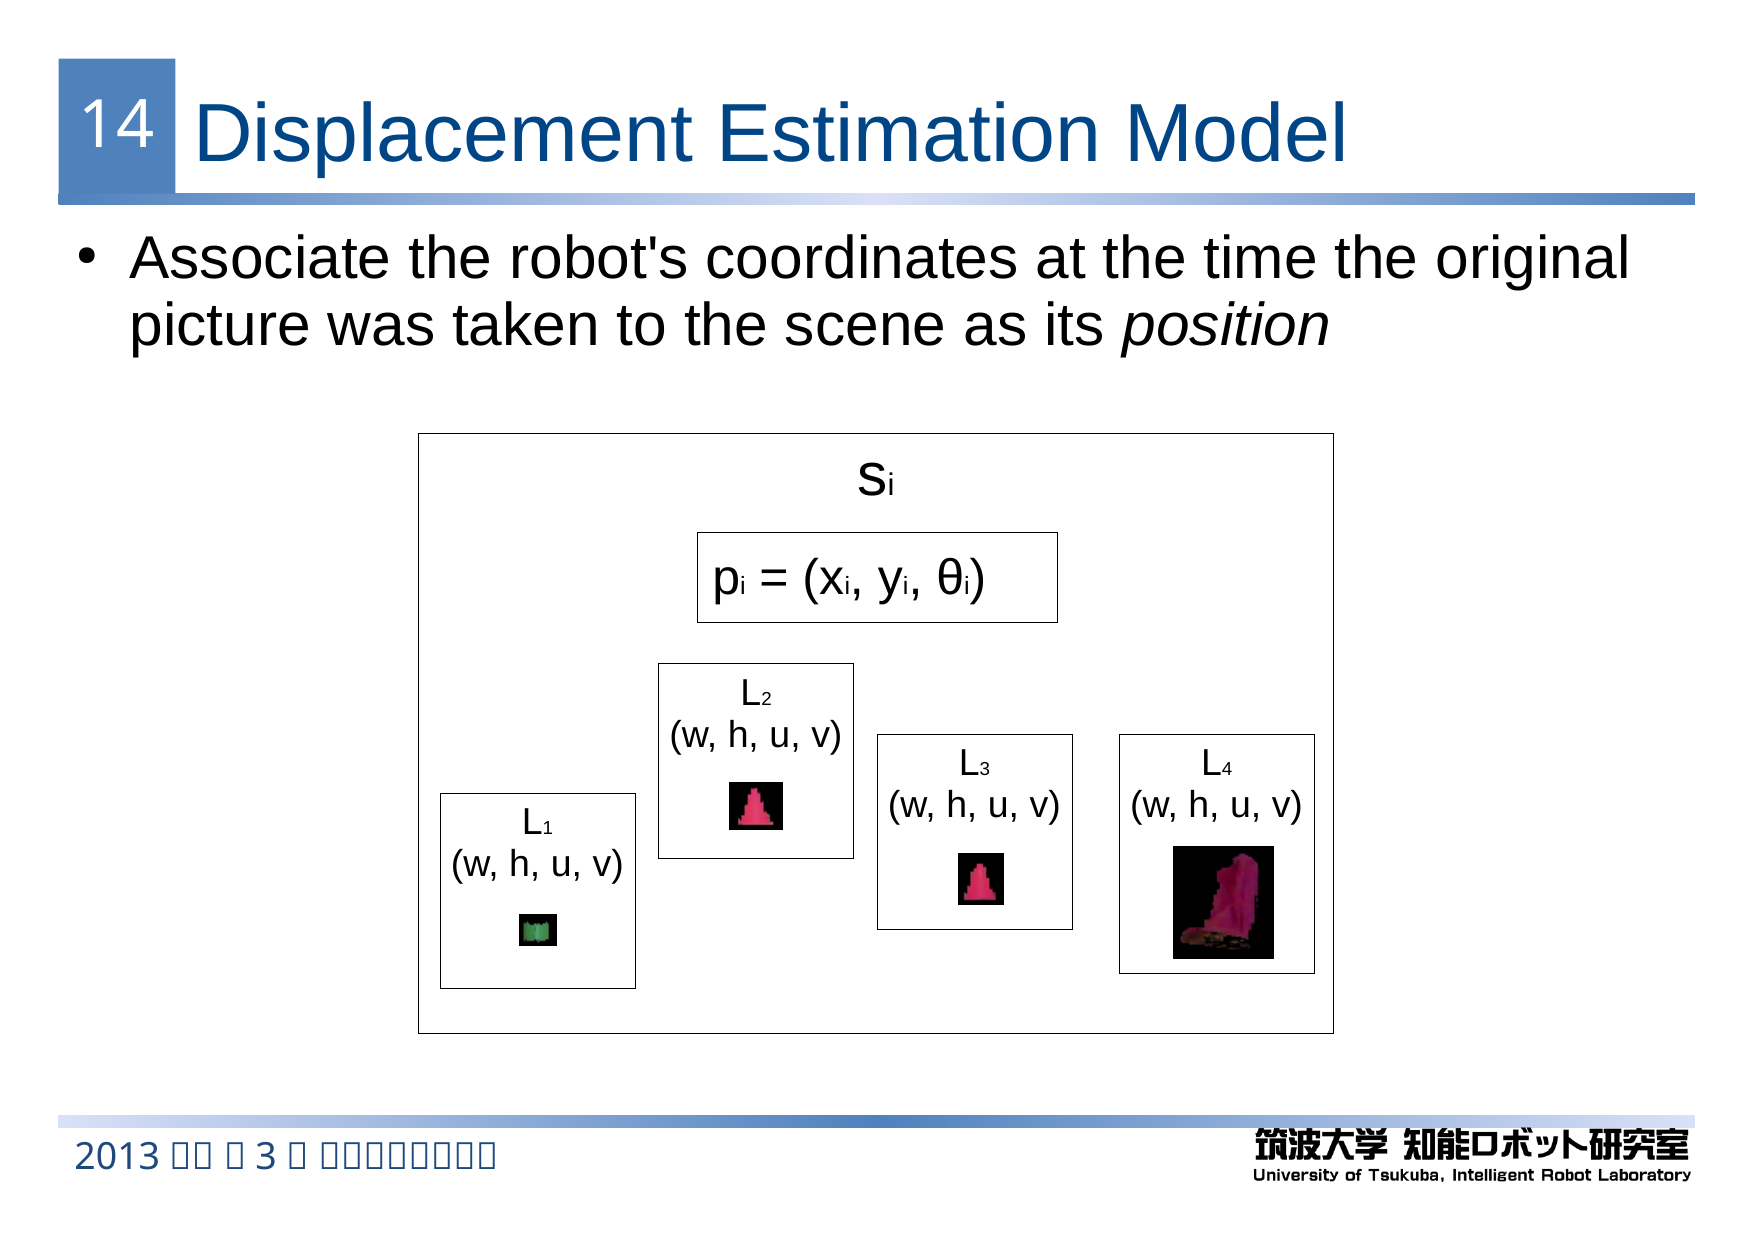

# Displacement Estimation Model
Associate the robot's coordinates at the time the original picture was taken to the scene as its position
si
pi = (xi, yi, θi)
L2
(w, h, u, v)
L3
(w, h, u, v)
L4
(w, h, u, v)
L1
(w, h, u, v)